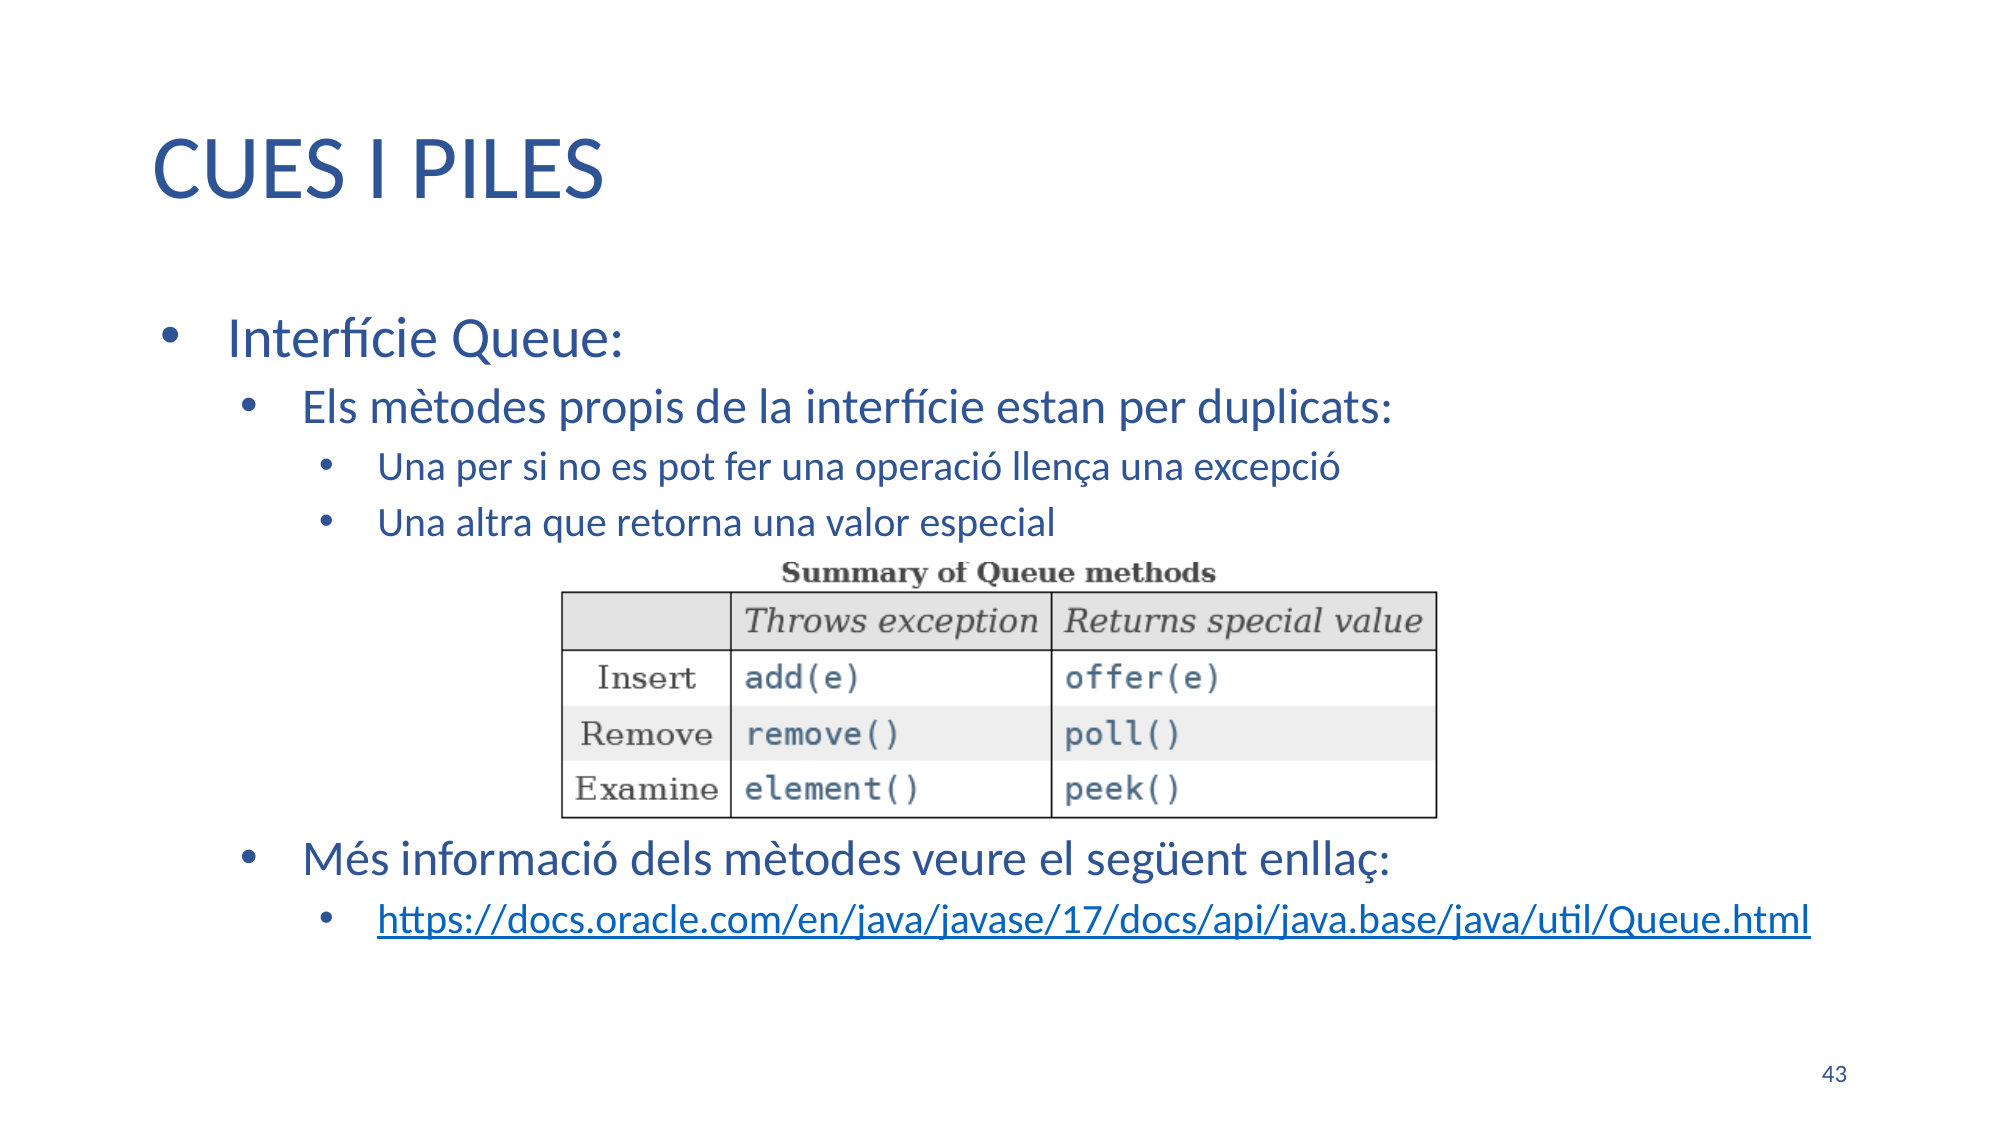

# CUES I PILES
Interfície Queue:
Els mètodes propis de la interfície estan per duplicats:
Una per si no es pot fer una operació llença una excepció
Una altra que retorna una valor especial
Més informació dels mètodes veure el següent enllaç:
https://docs.oracle.com/en/java/javase/17/docs/api/java.base/java/util/Queue.html